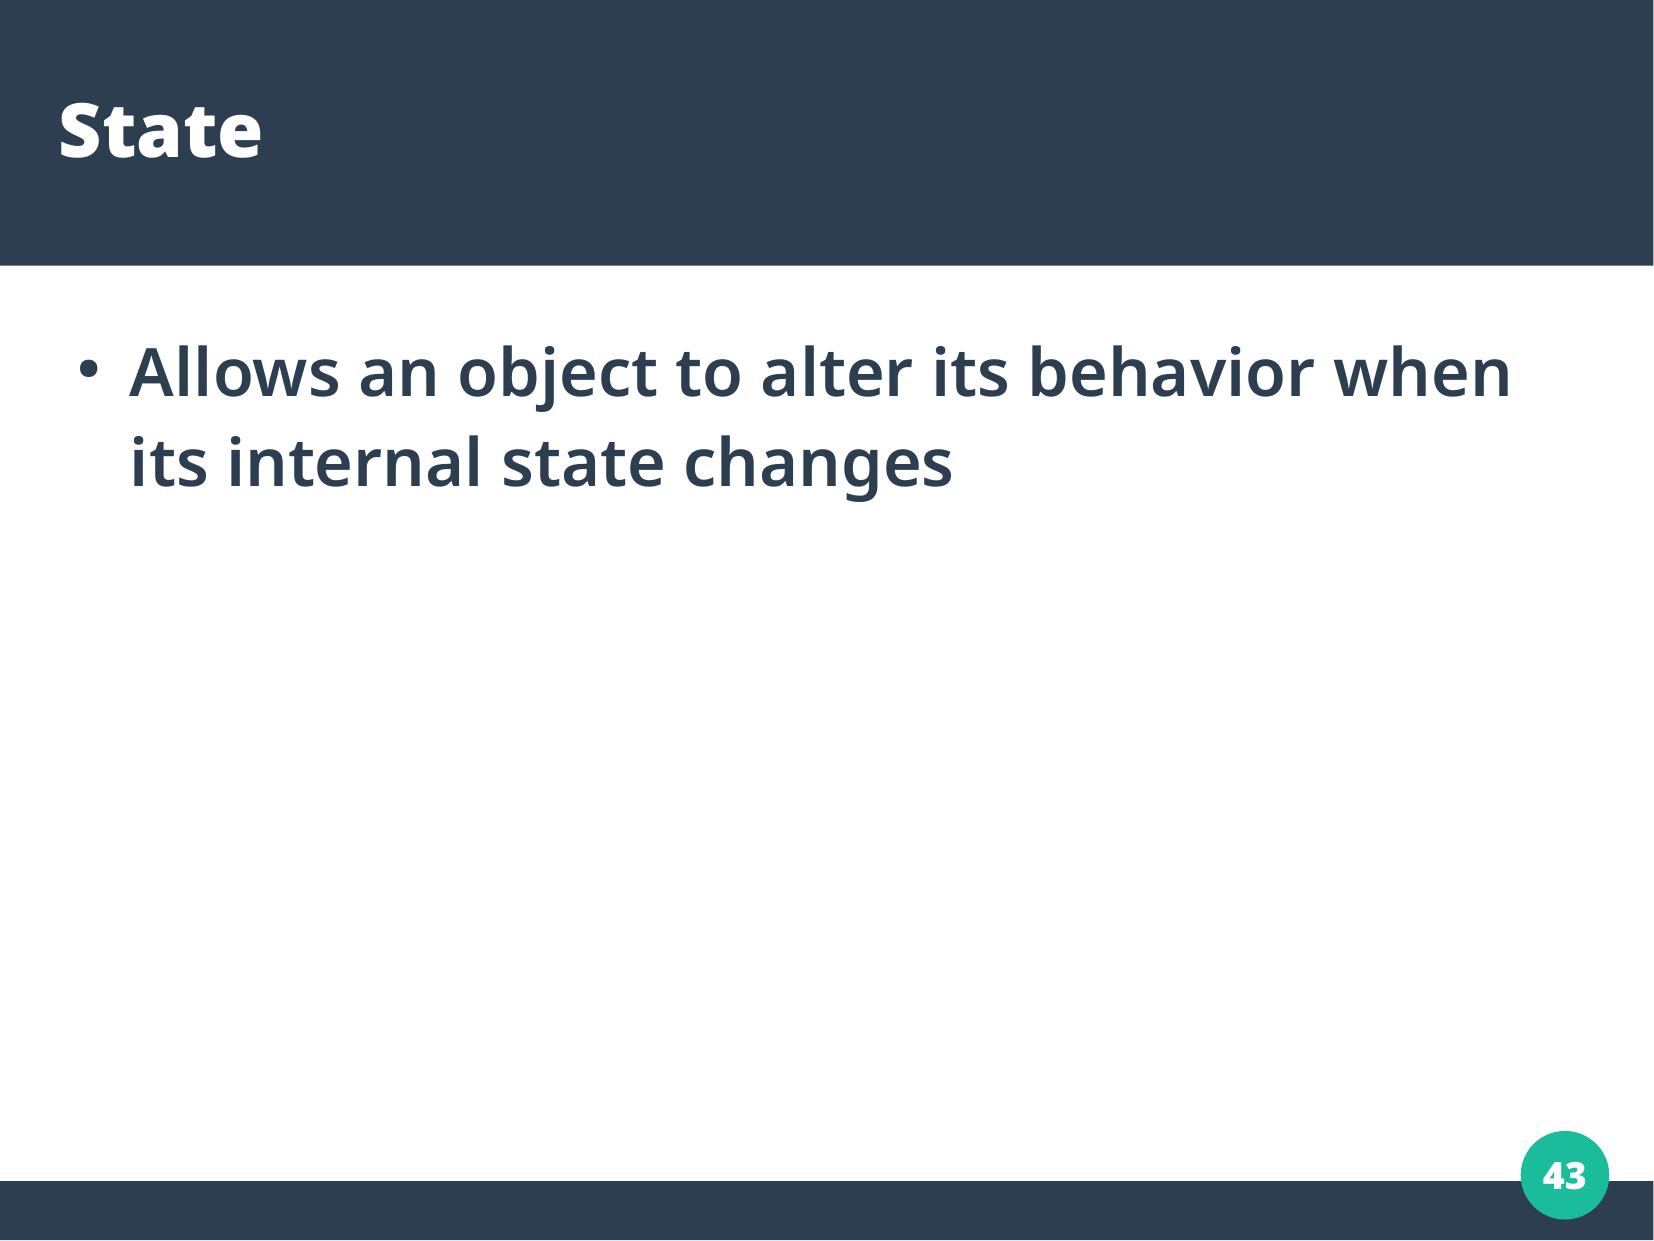

# State
Allows an object to alter its behavior when its internal state changes
43